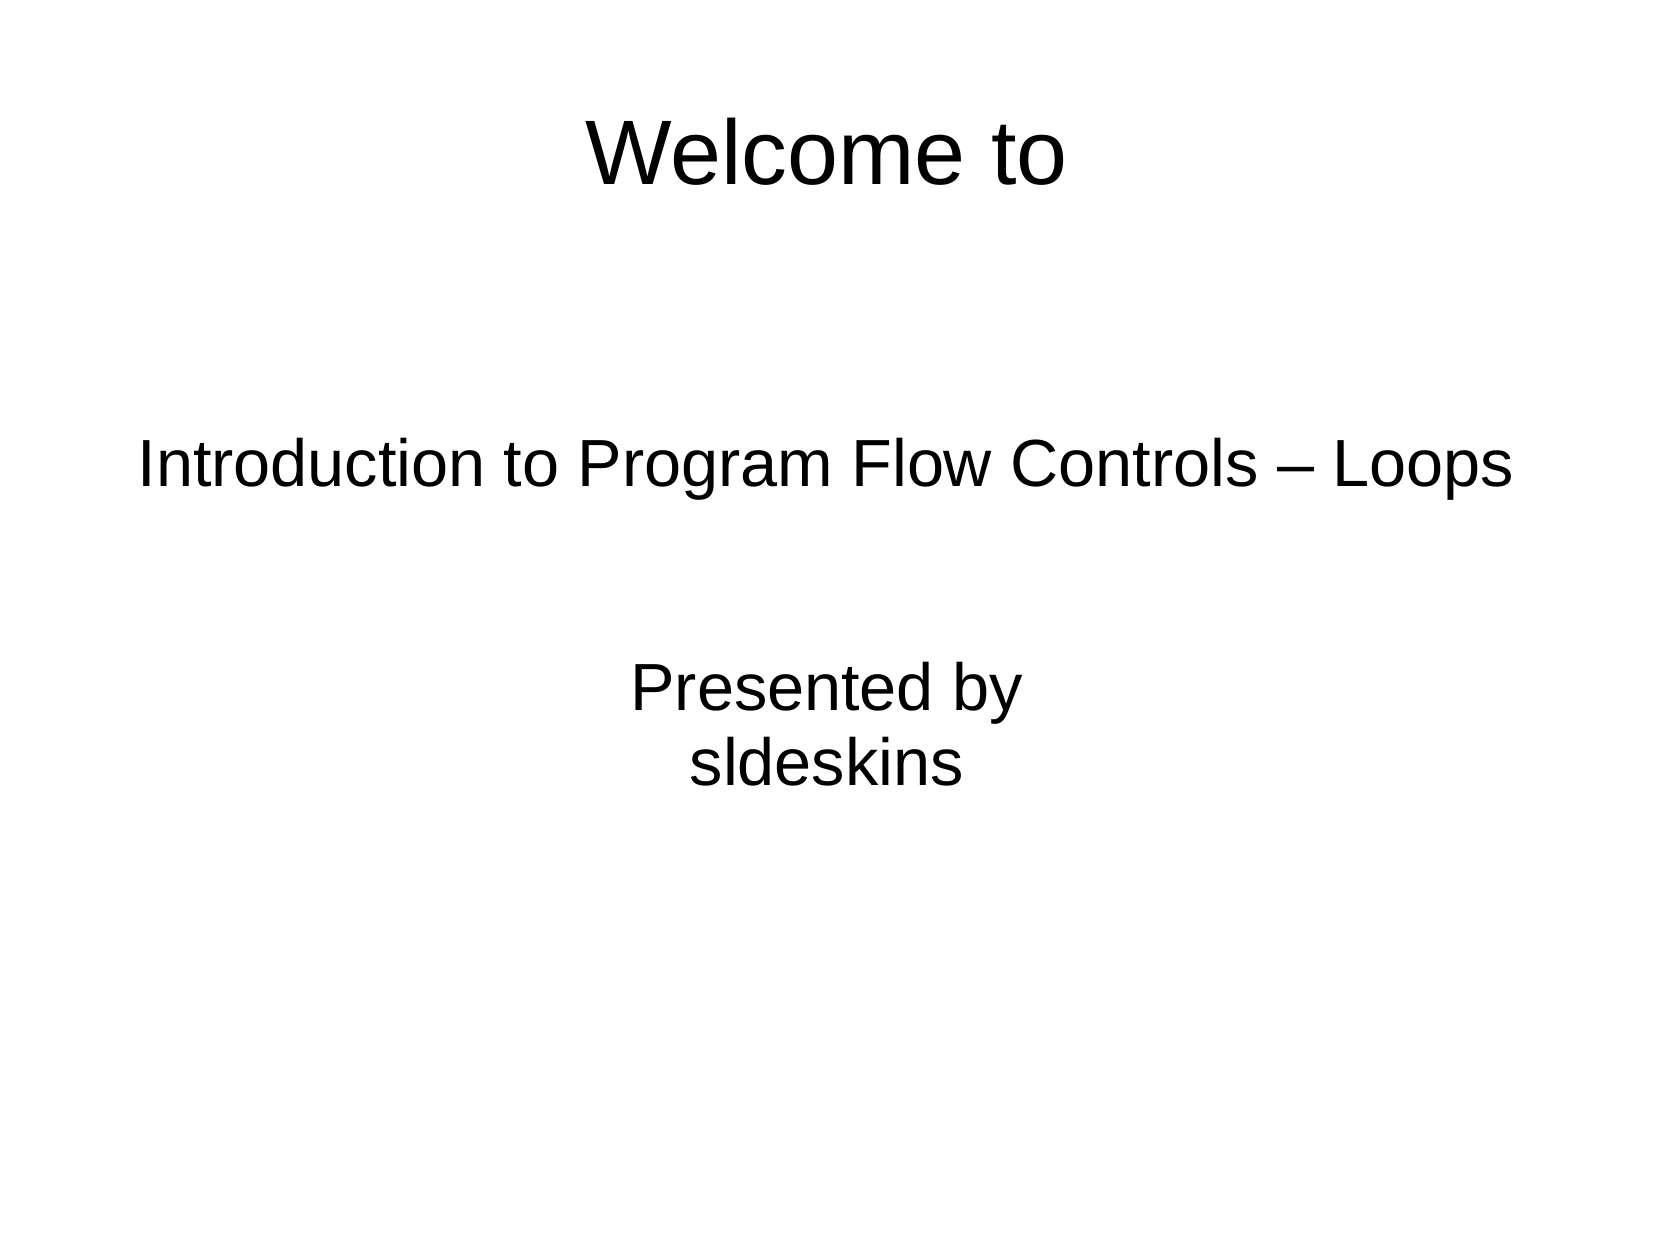

# Welcome to
Introduction to Program Flow Controls – Loops
Presented by
sldeskins